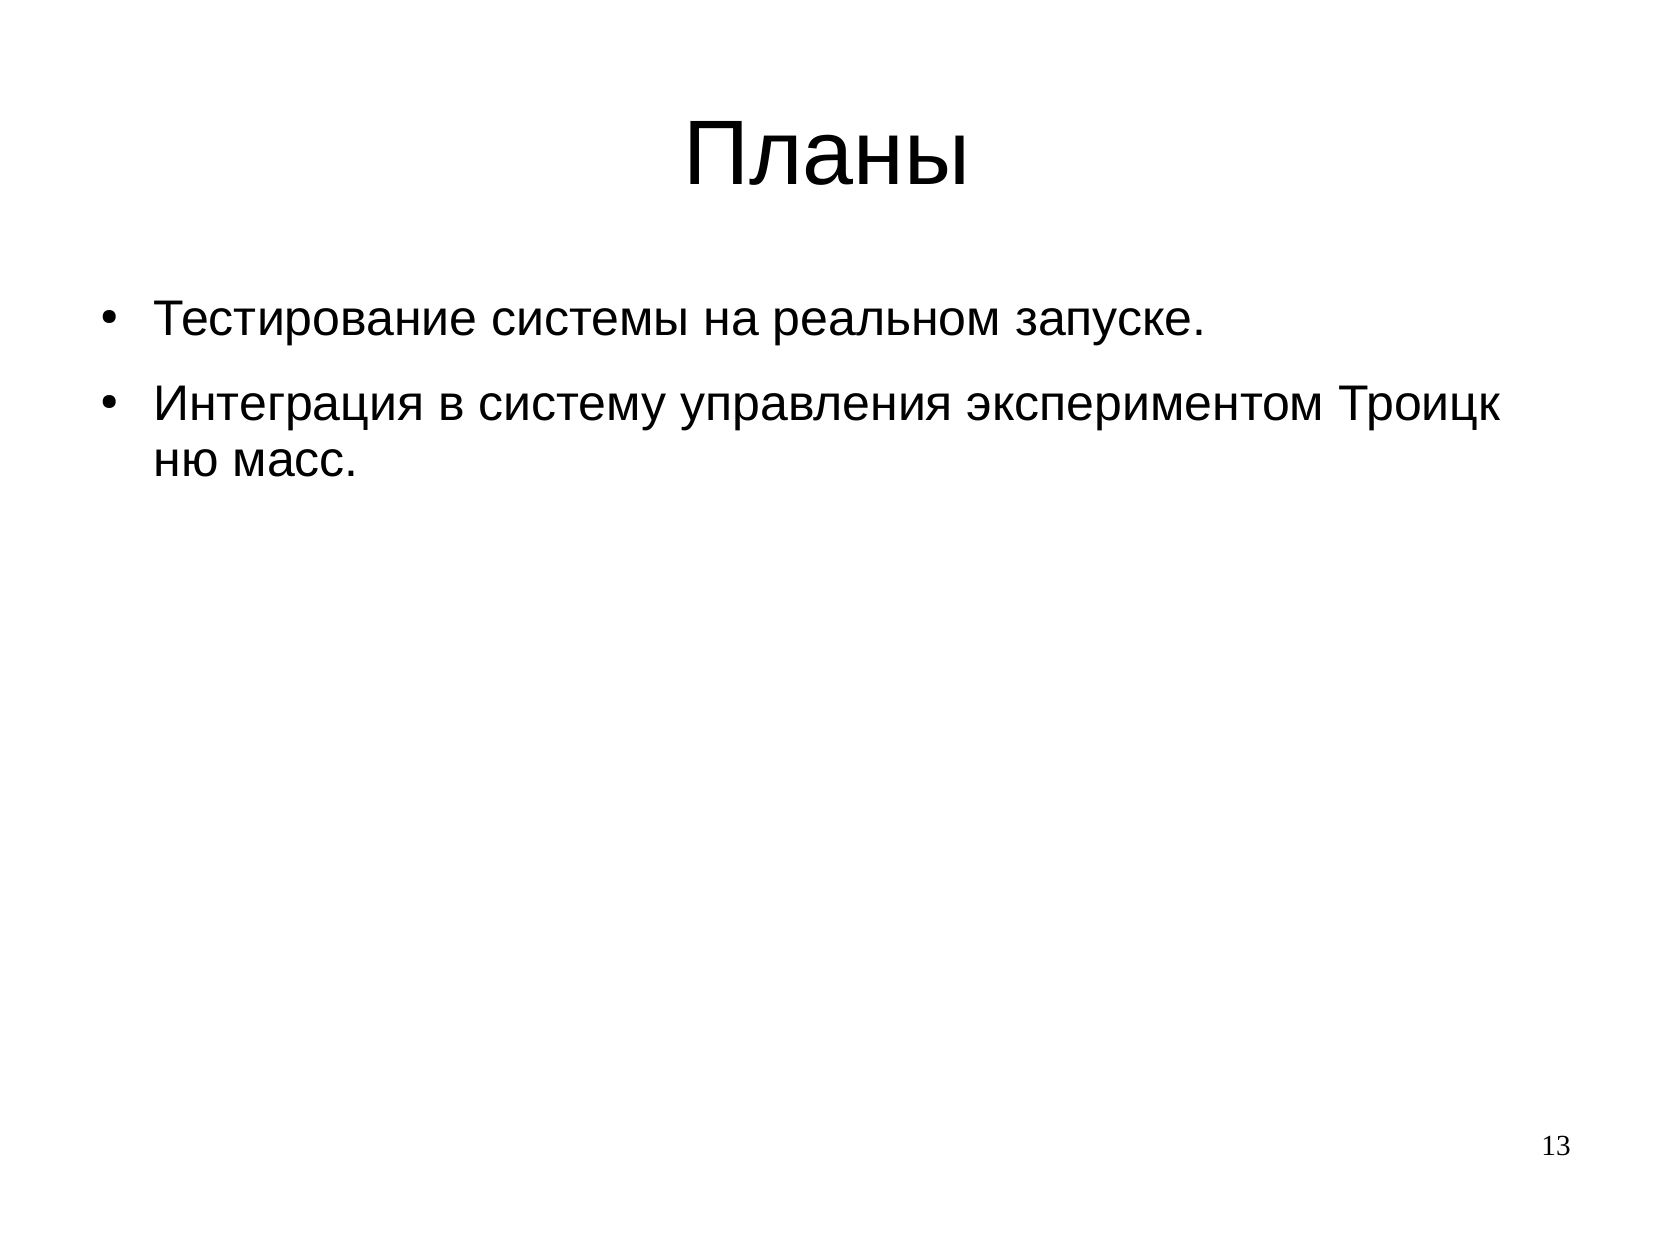

# Планы
Тестирование системы на реальном запуске.
Интеграция в систему управления экспериментом Троицк ню масс.
13